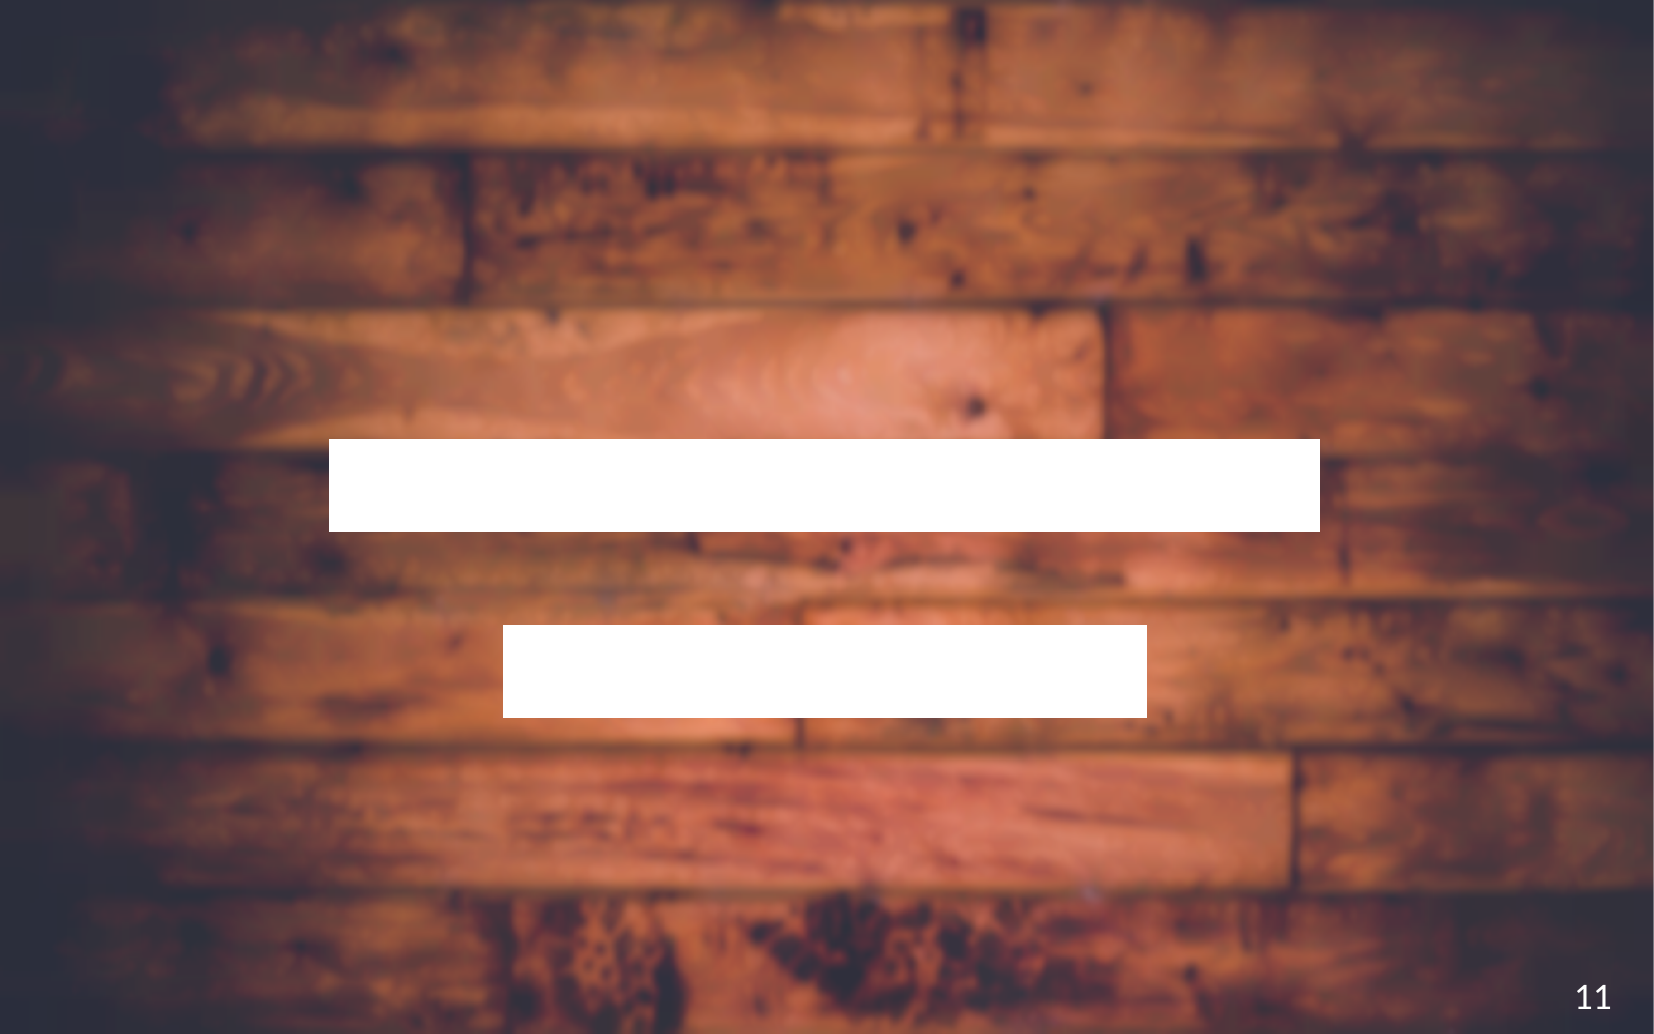

# Merci pour votre attention ! Place à la démo !
11